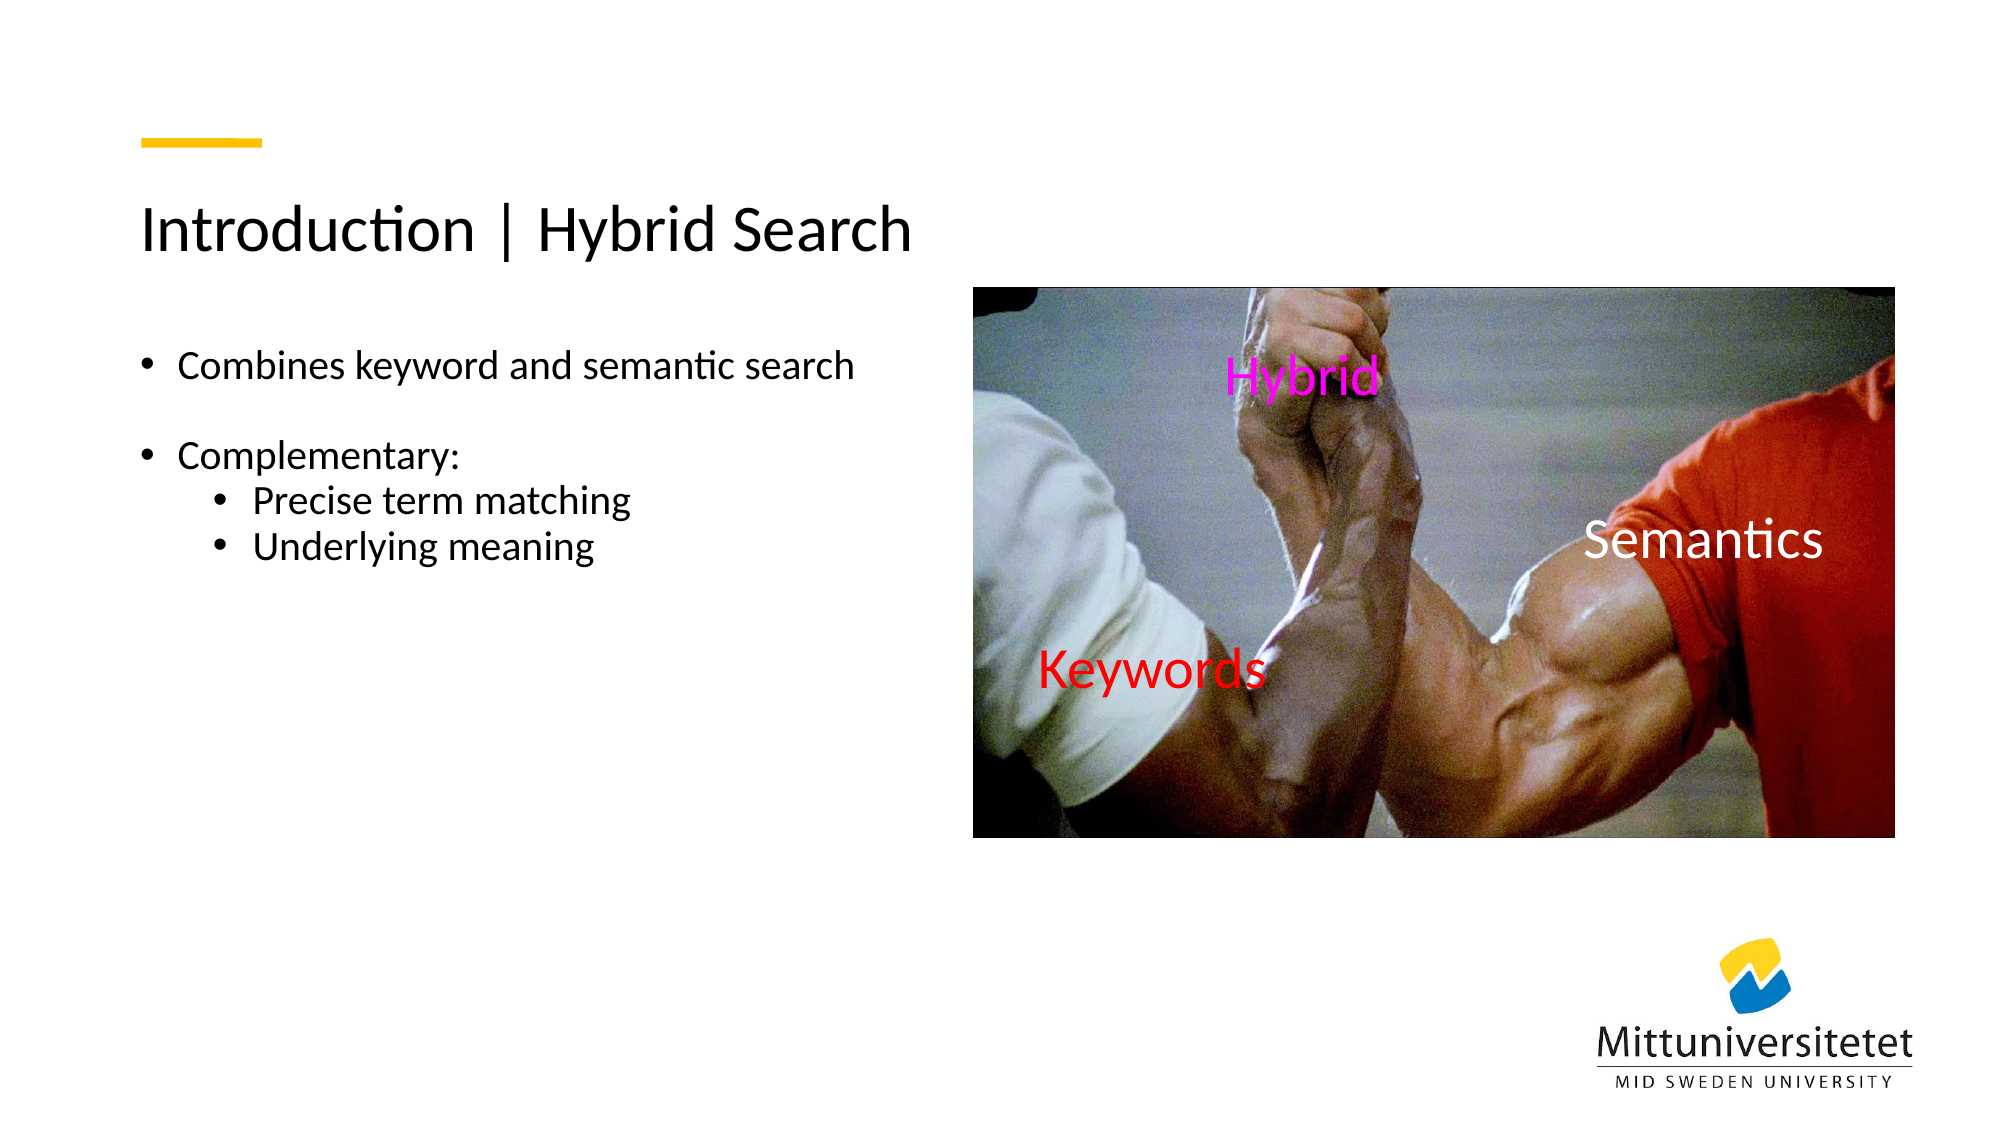

# Introduction | Hybrid Search
Hybrid
Combines keyword and semantic search
Complementary:
Precise term matching
Underlying meaning
Semantics
Keywords